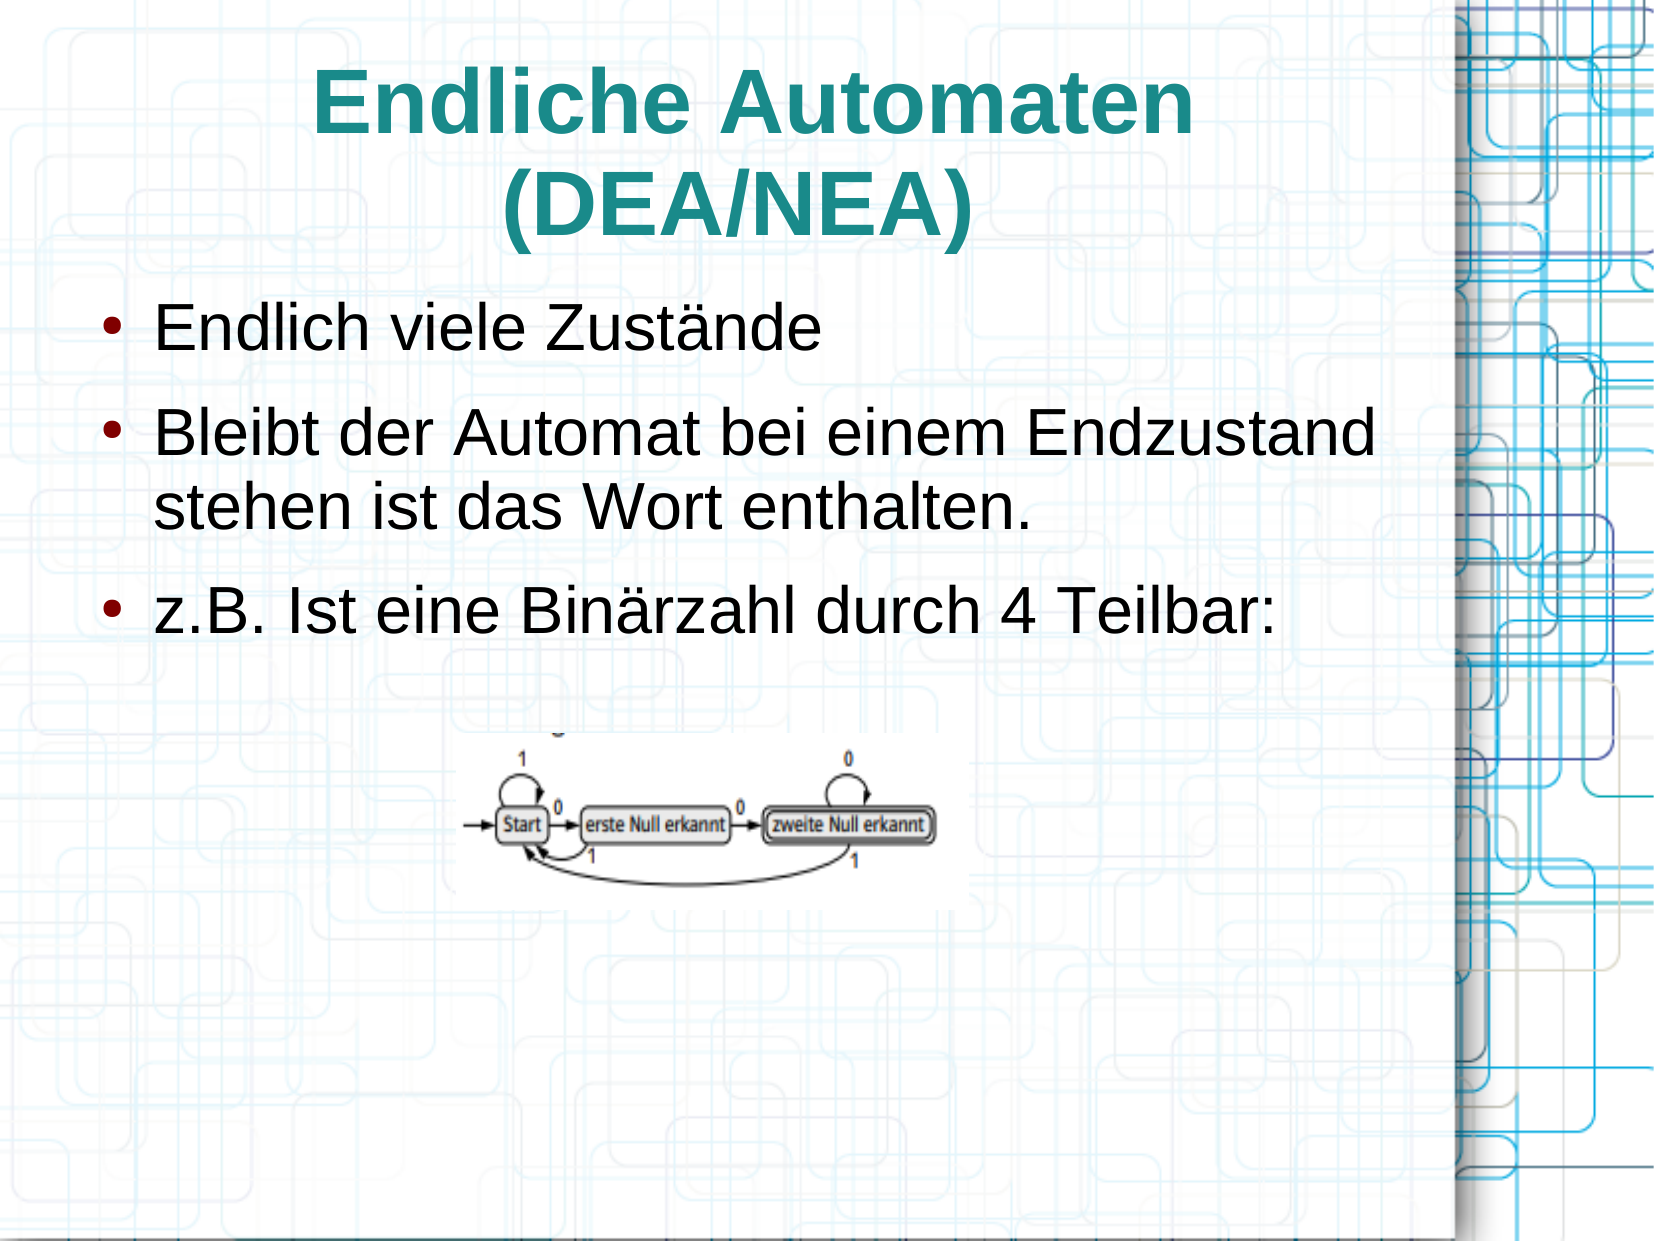

#
Endliche Automaten (DEA/NEA)
Endlich viele Zustände
Bleibt der Automat bei einem Endzustand stehen ist das Wort enthalten.
z.B. Ist eine Binärzahl durch 4 Teilbar: